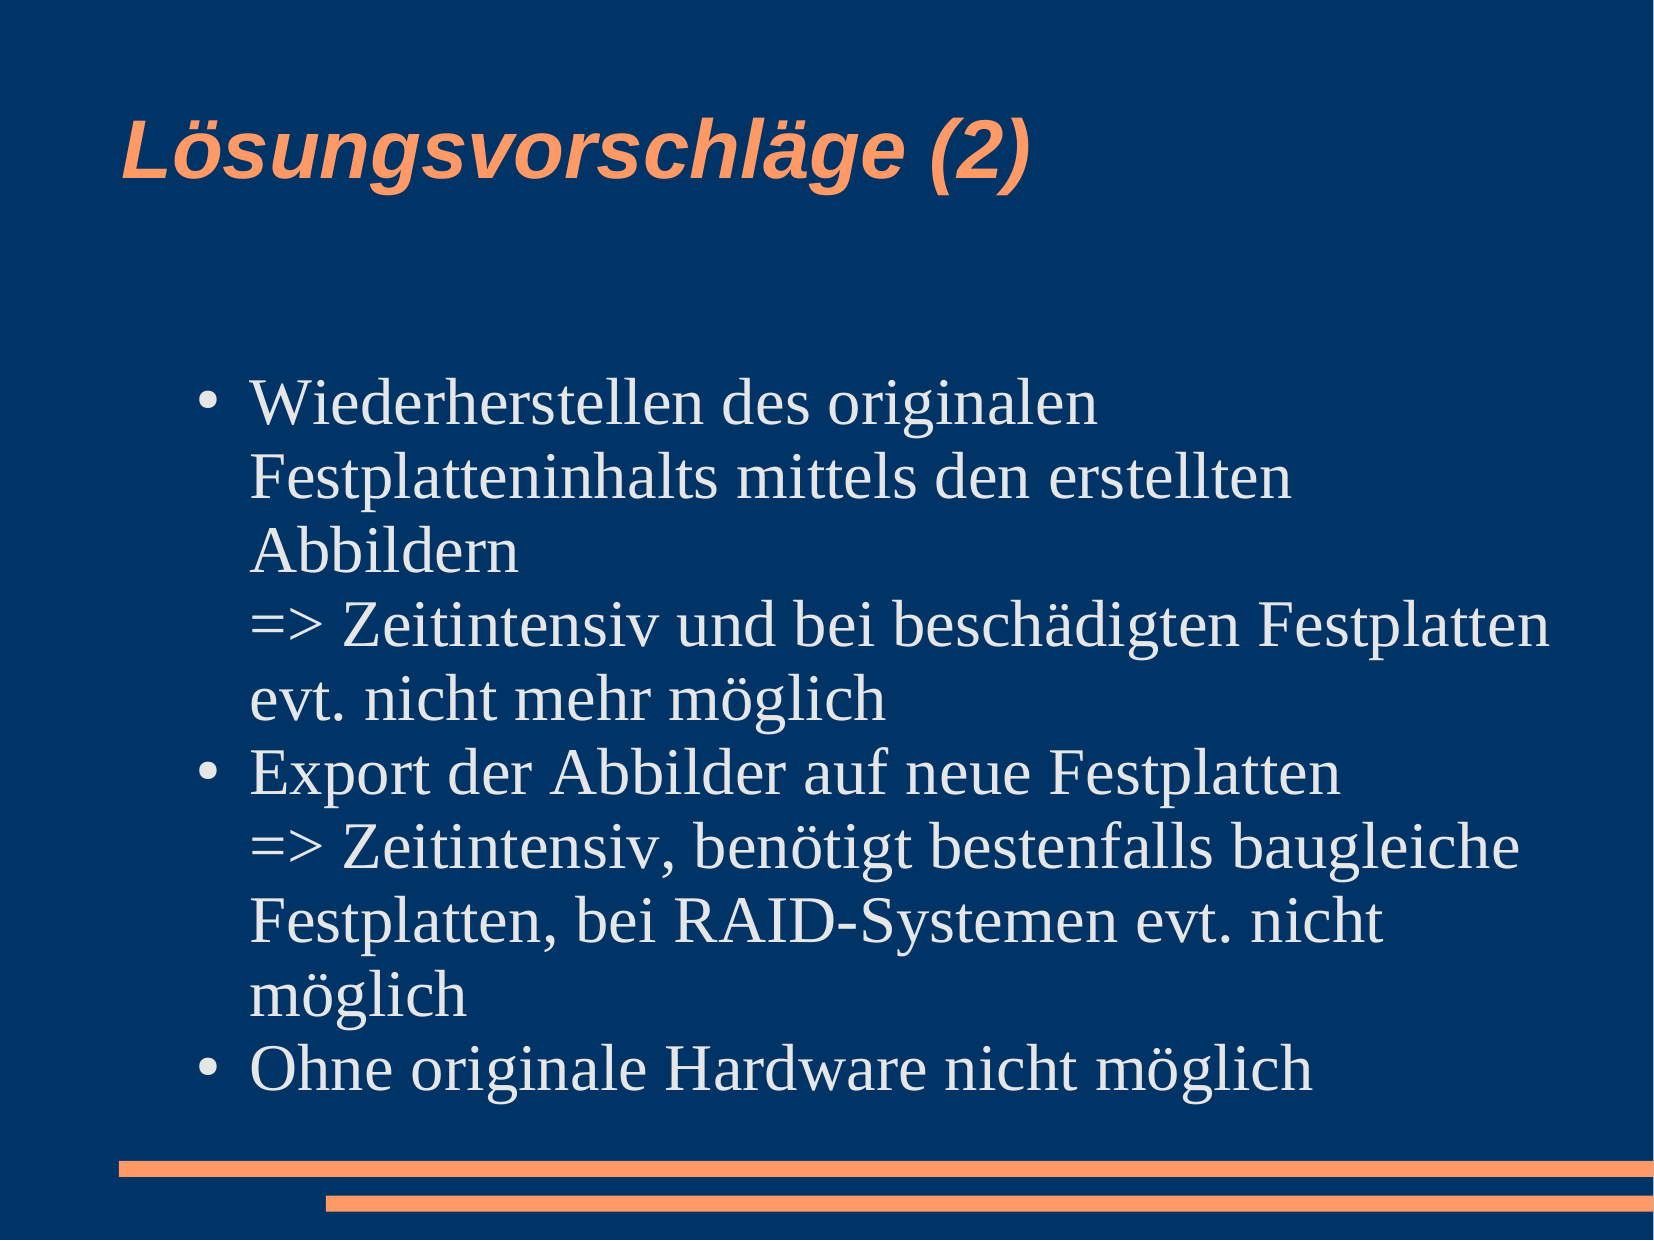

# Lösungsvorschläge (2)
Wiederherstellen des originalen Festplatteninhalts mittels den erstellten Abbildern
=> Zeitintensiv und bei beschädigten Festplatten evt. nicht mehr möglich
Export der Abbilder auf neue Festplatten
=> Zeitintensiv, benötigt bestenfalls baugleiche Festplatten, bei RAID-Systemen evt. nicht möglich
Ohne originale Hardware nicht möglich